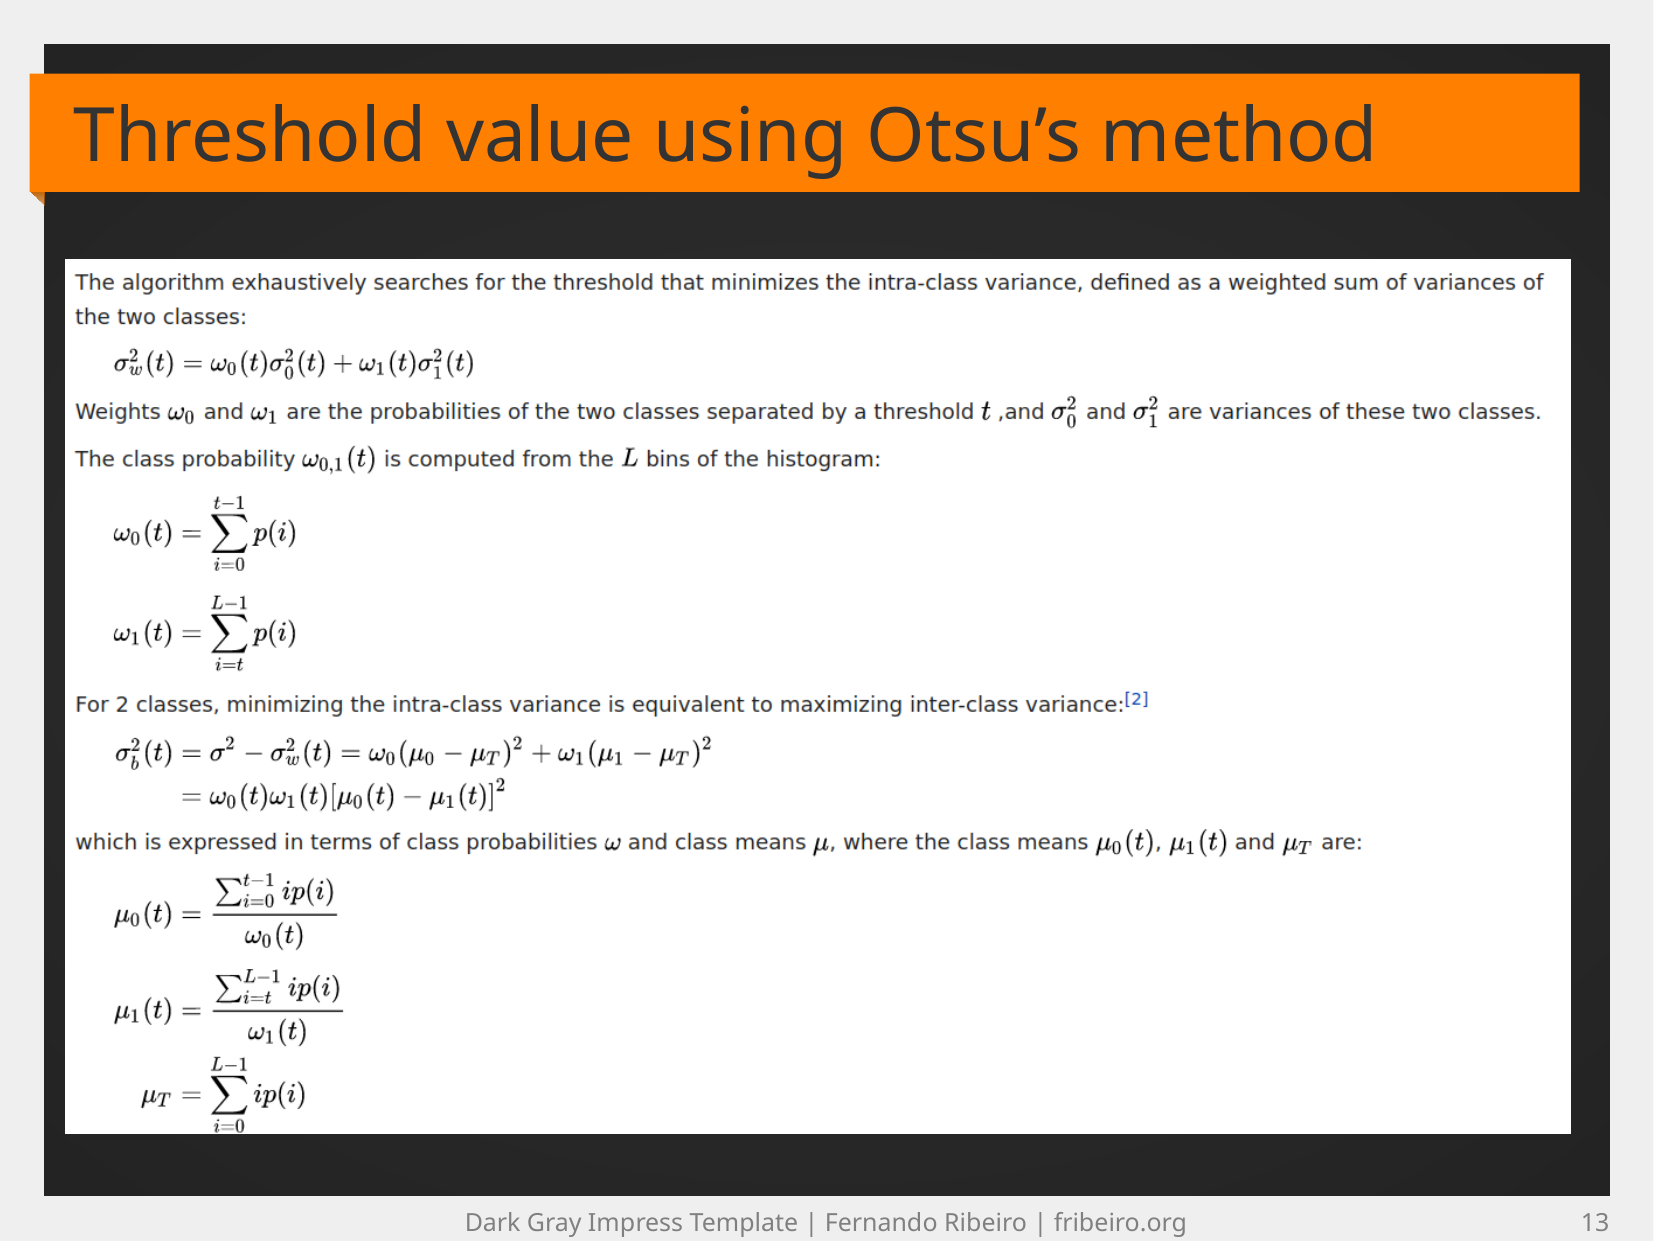

# Threshold value using Otsu’s method
Dark Gray Impress Template | Fernando Ribeiro | fribeiro.org
13